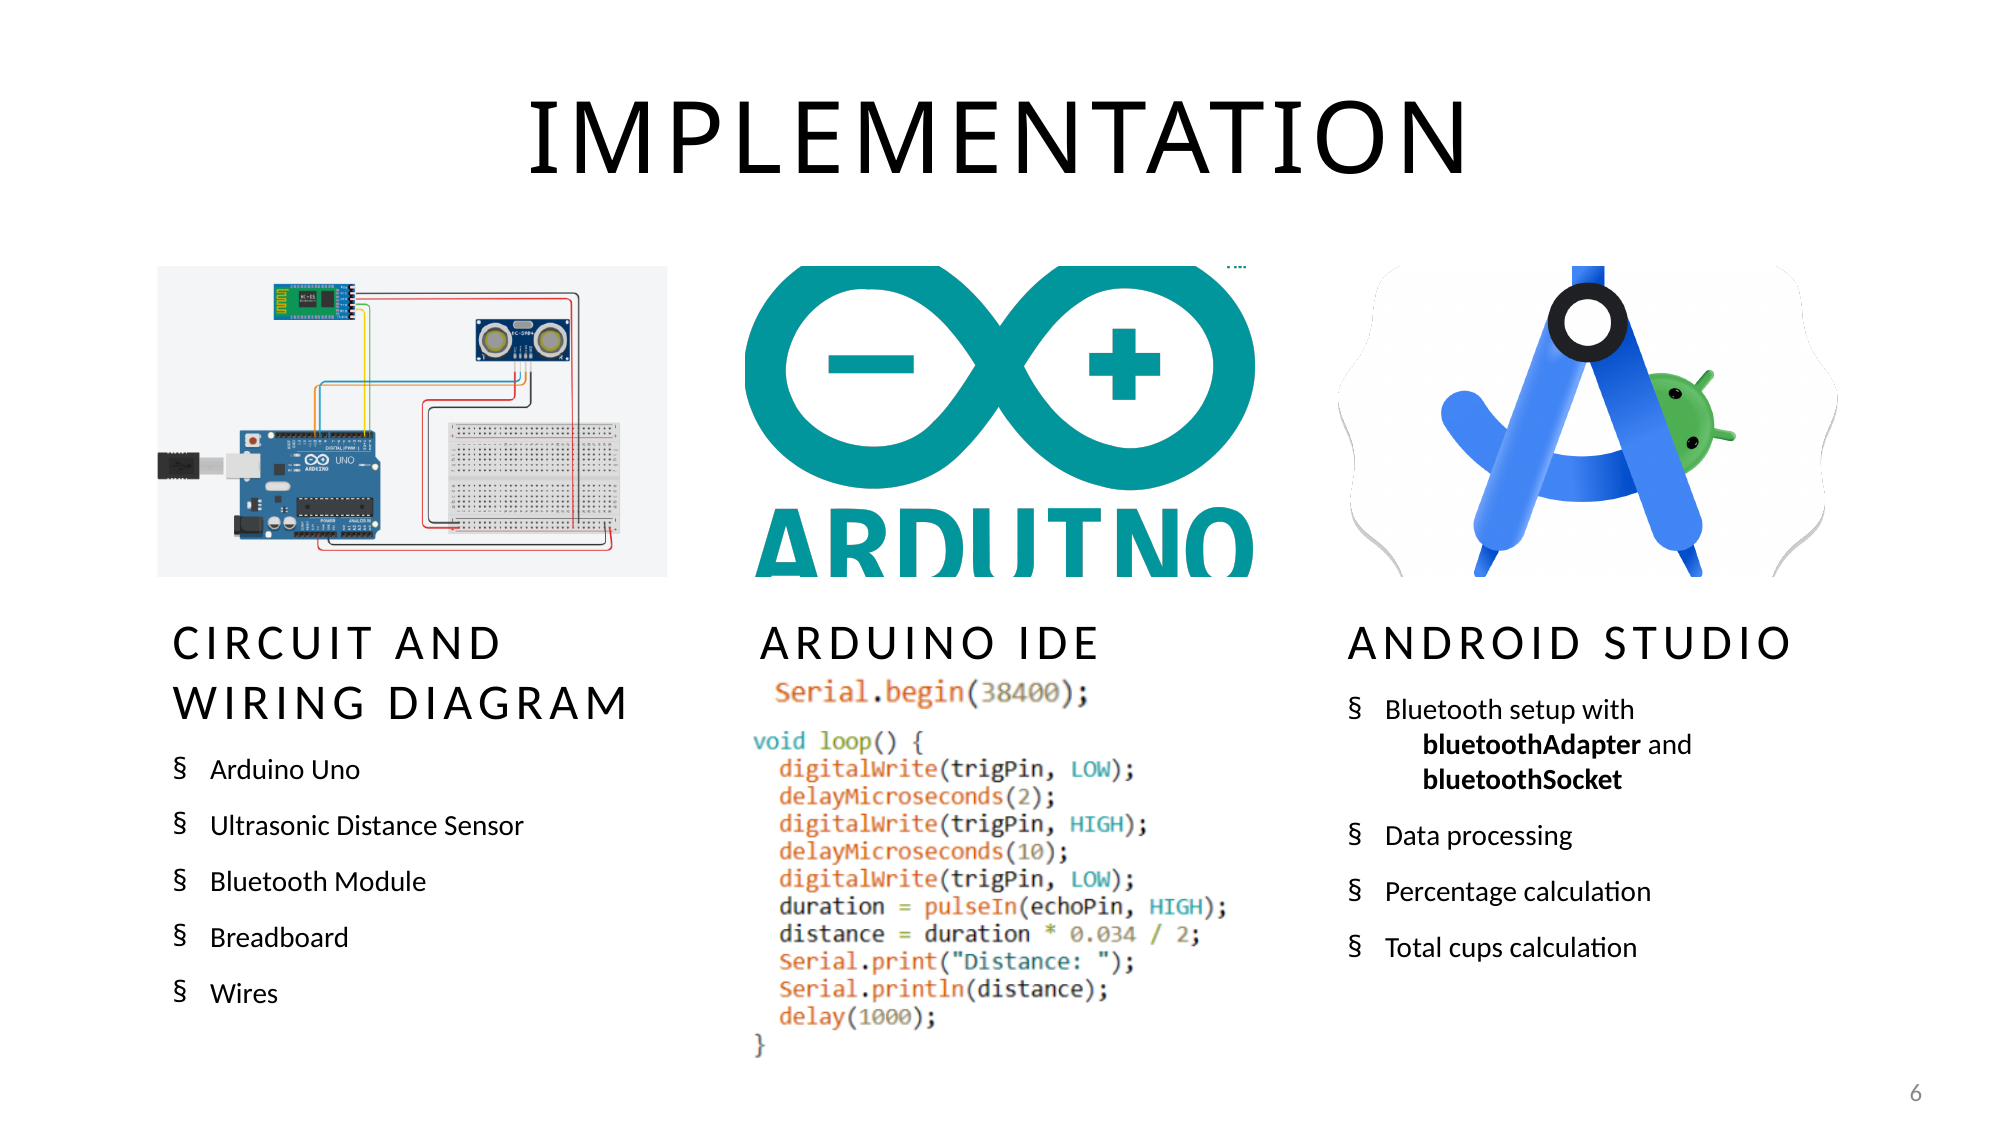

# IMPLEMENTATION
CIRCUIT AND WIRING DIAGRAM
Arduino Uno
Ultrasonic Distance Sensor
Bluetooth Module
Breadboard
Wires
ARDUINO IDE
ANDROID STUDIO
Bluetooth setup with bluetoothAdapter and bluetoothSocket
Data processing
Percentage calculation
Total cups calculation